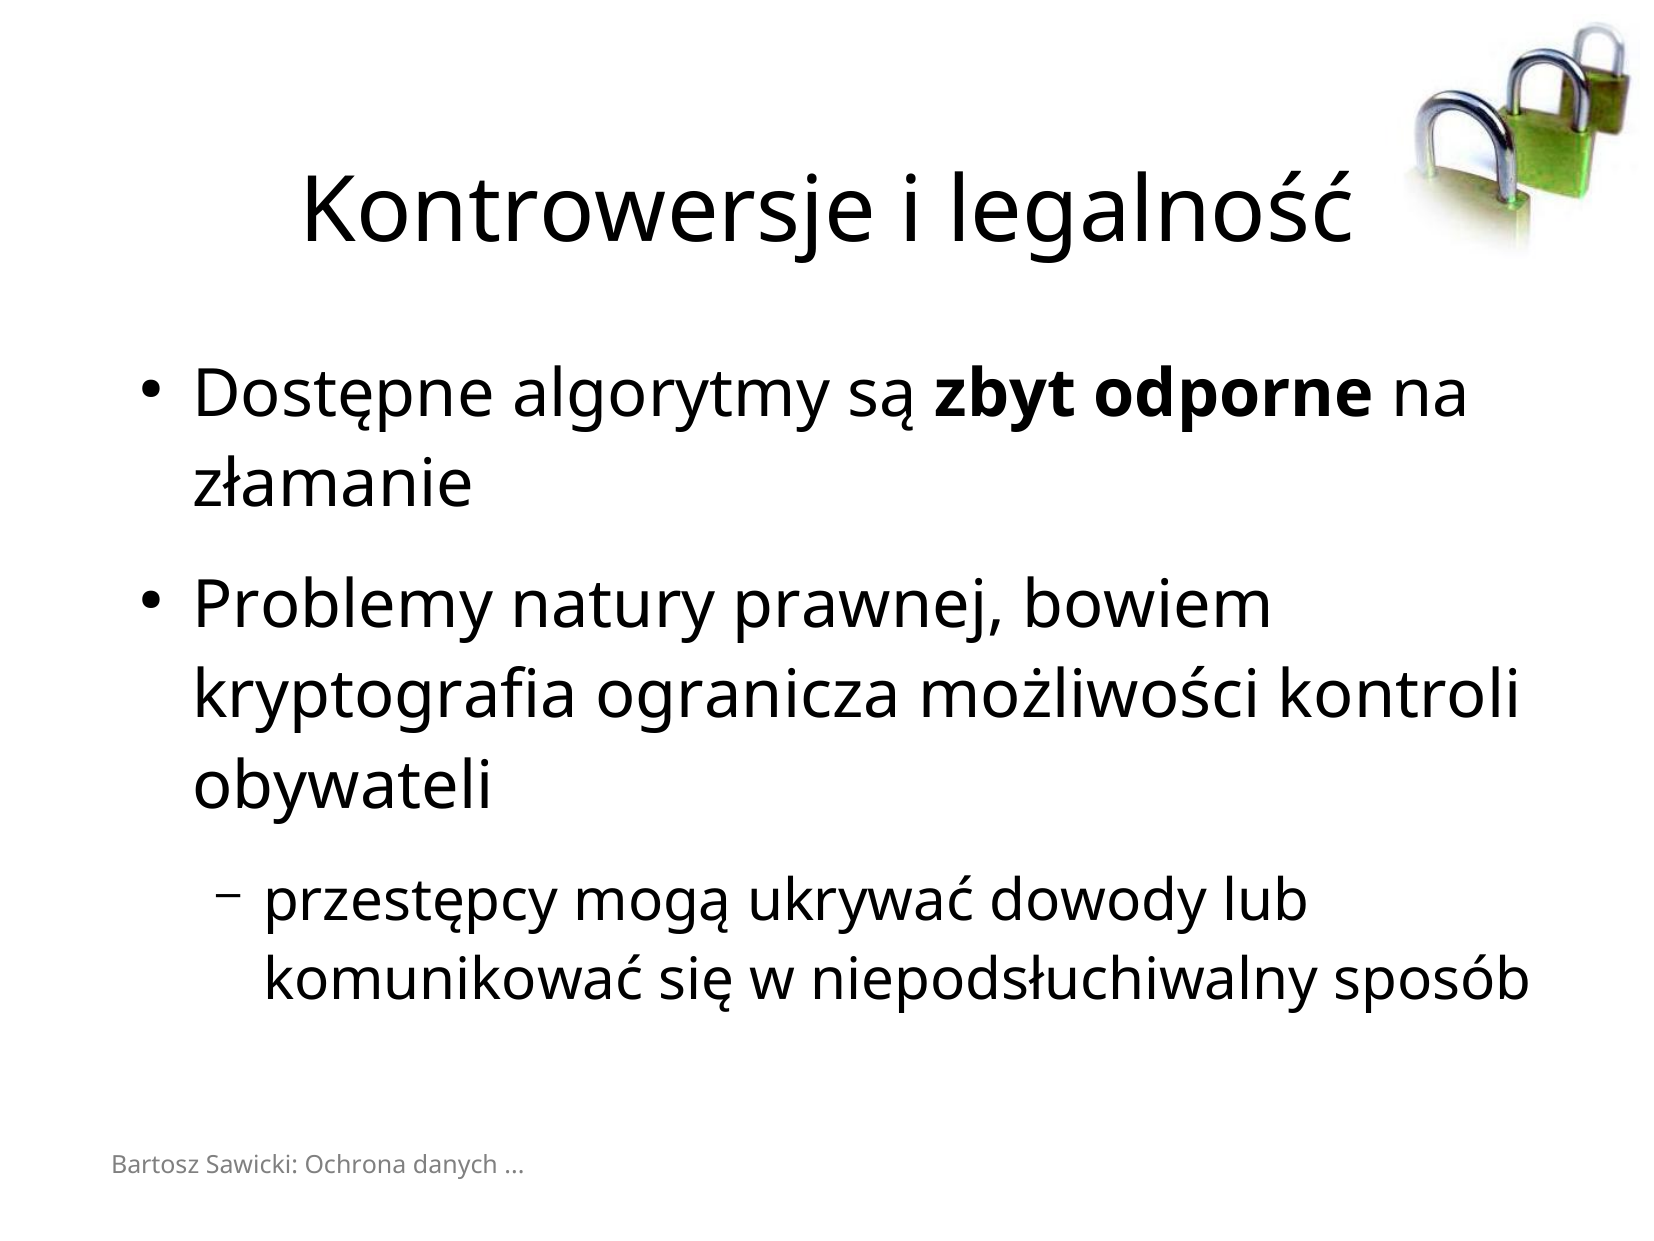

# Kontrowersje i legalność
Dostępne algorytmy są zbyt odporne na złamanie
Problemy natury prawnej, bowiem kryptografia ogranicza możliwości kontroli obywateli
przestępcy mogą ukrywać dowody lub komunikować się w niepodsłuchiwalny sposób